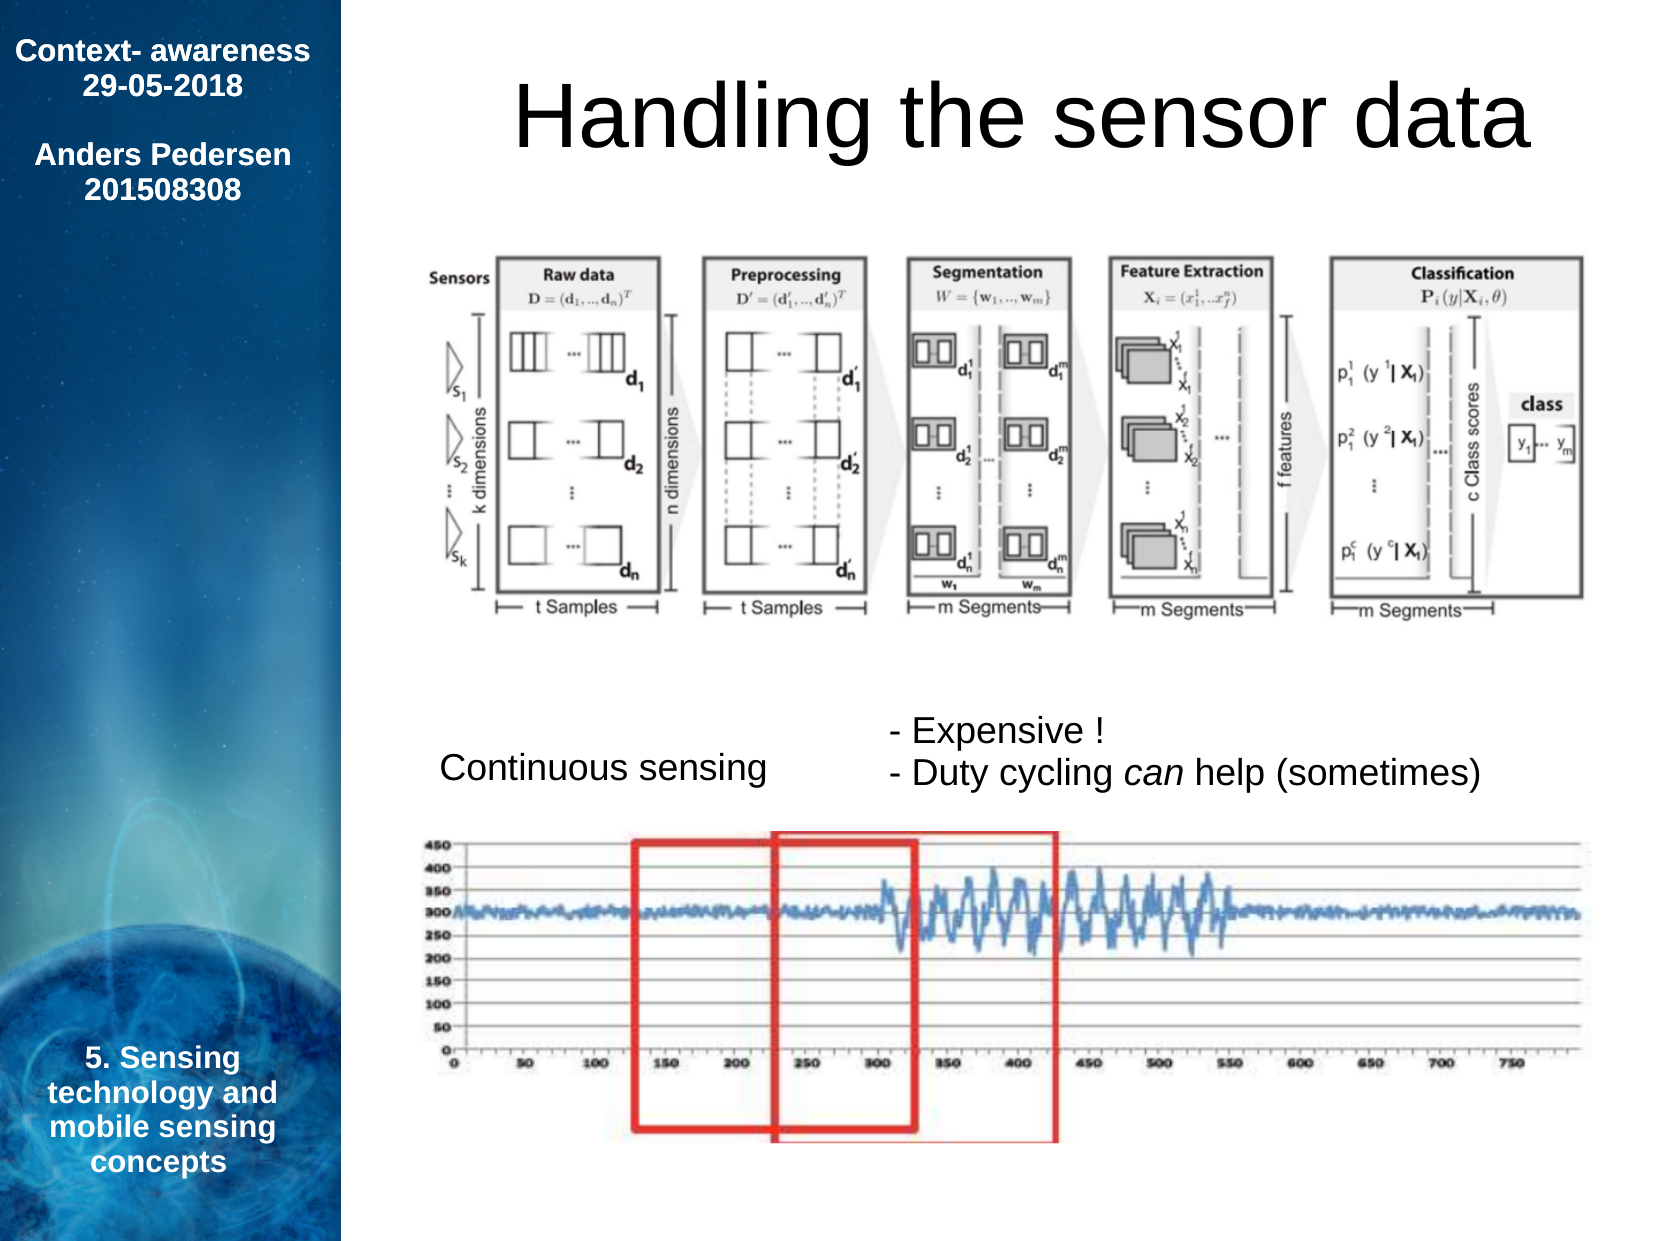

Context- awareness
29-05-2018
Anders Pedersen
201508308
Context- awareness
29-05-2018
Anders Pedersen
201508308
5. Sensing technology and mobile sensing concepts
# Agenda
Handling the sensor data
- Expensive !
- Duty cycling can help (sometimes)
Continuous sensing